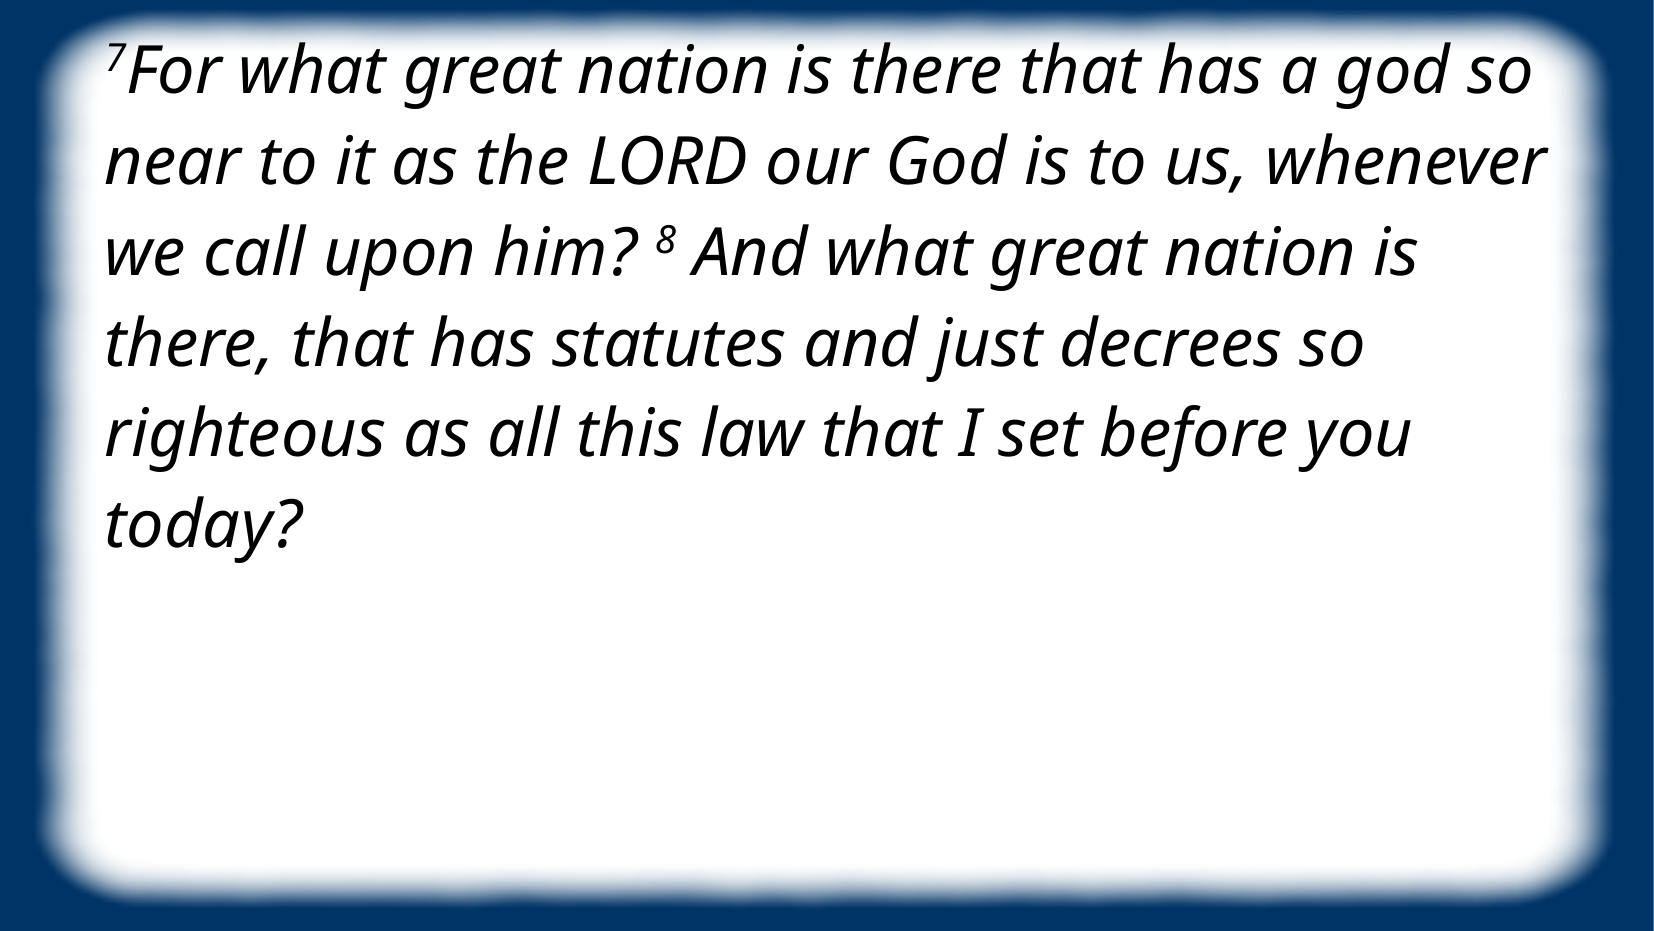

7For what great nation is there that has a god so near to it as the LORD our God is to us, whenever we call upon him? 8 And what great nation is there, that has statutes and just decrees so righteous as all this law that I set before you today?